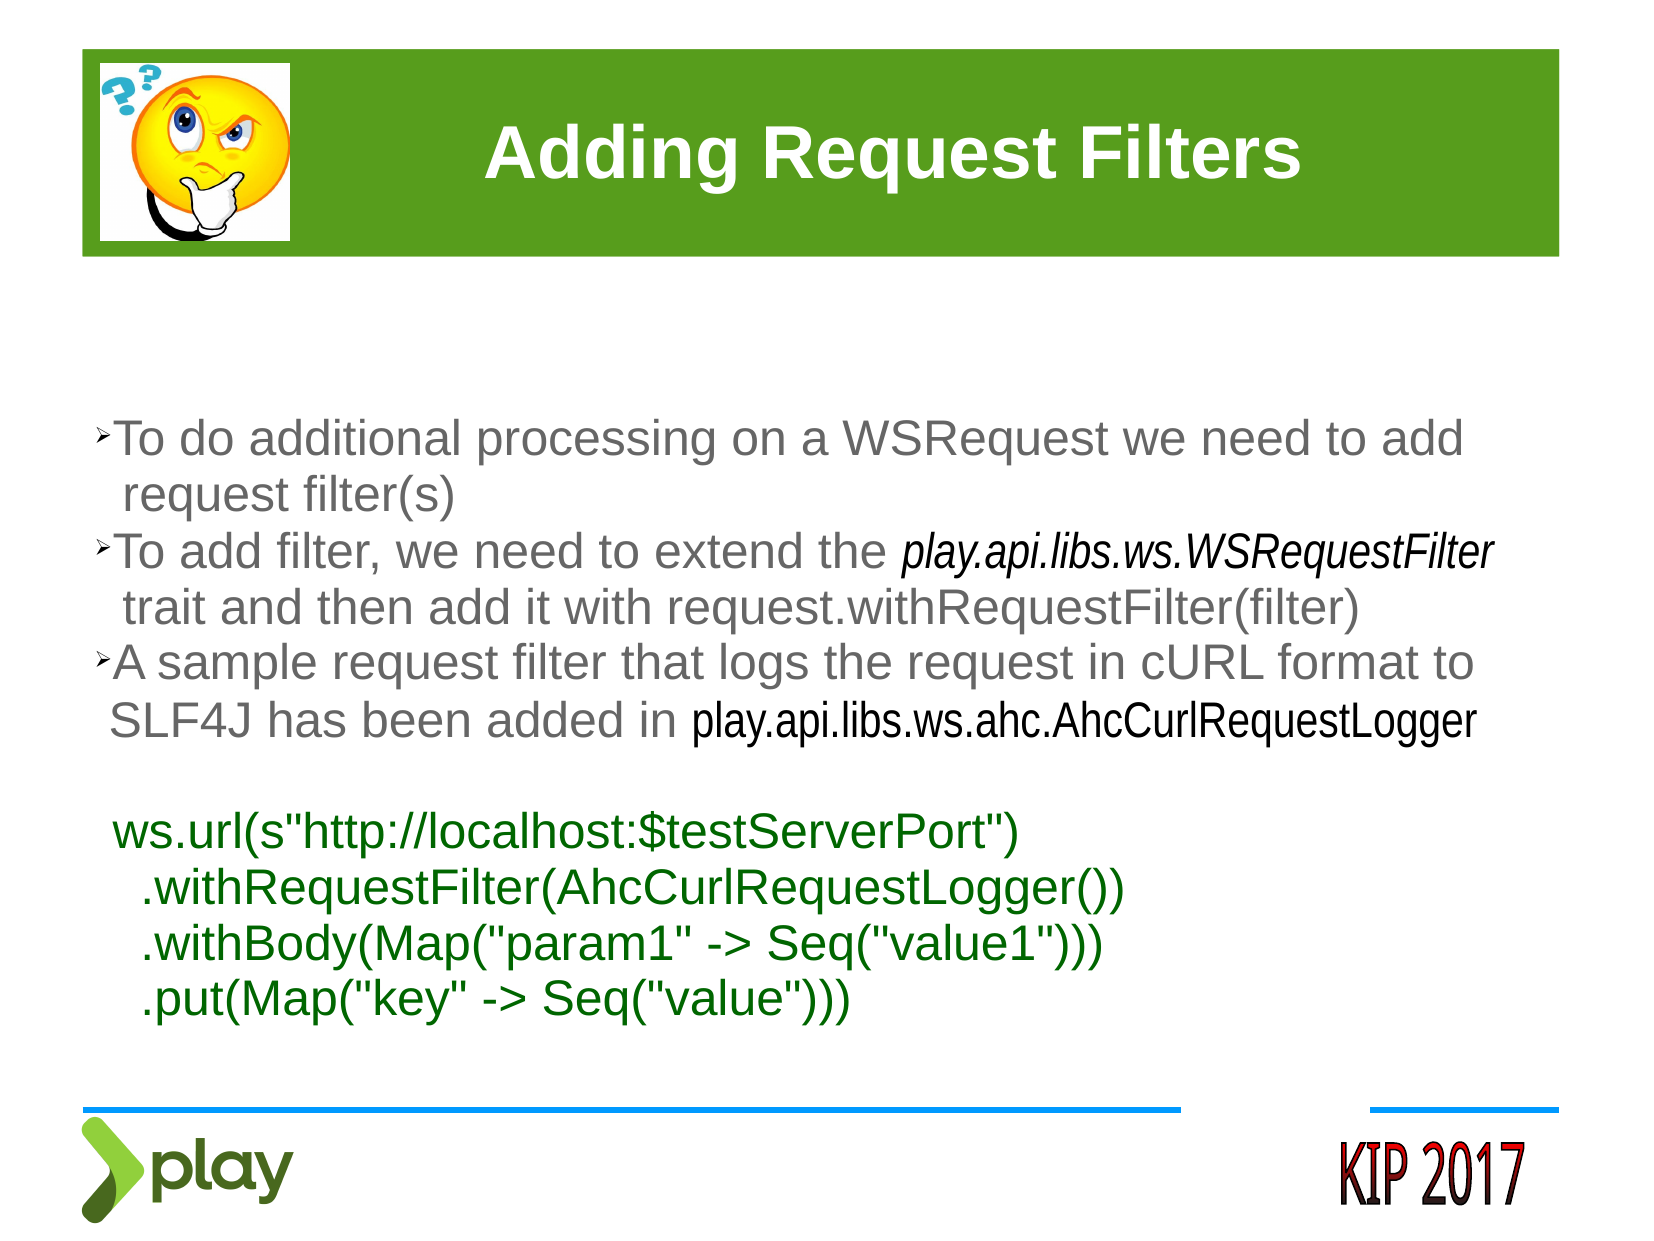

# Introduction to Play
 Adding Request Filters
To do additional processing on a WSRequest we need to add request filter(s)
To add filter, we need to extend the play.api.libs.ws.WSRequestFilter trait and then add it with request.withRequestFilter(filter)
A sample request filter that logs the request in cURL format to 	 SLF4J has been added in play.api.libs.ws.ahc.AhcCurlRequestLogger
ws.url(s"http://localhost:$testServerPort")
 .withRequestFilter(AhcCurlRequestLogger())
 .withBody(Map("param1" -> Seq("value1")))
 .put(Map("key" -> Seq("value")))